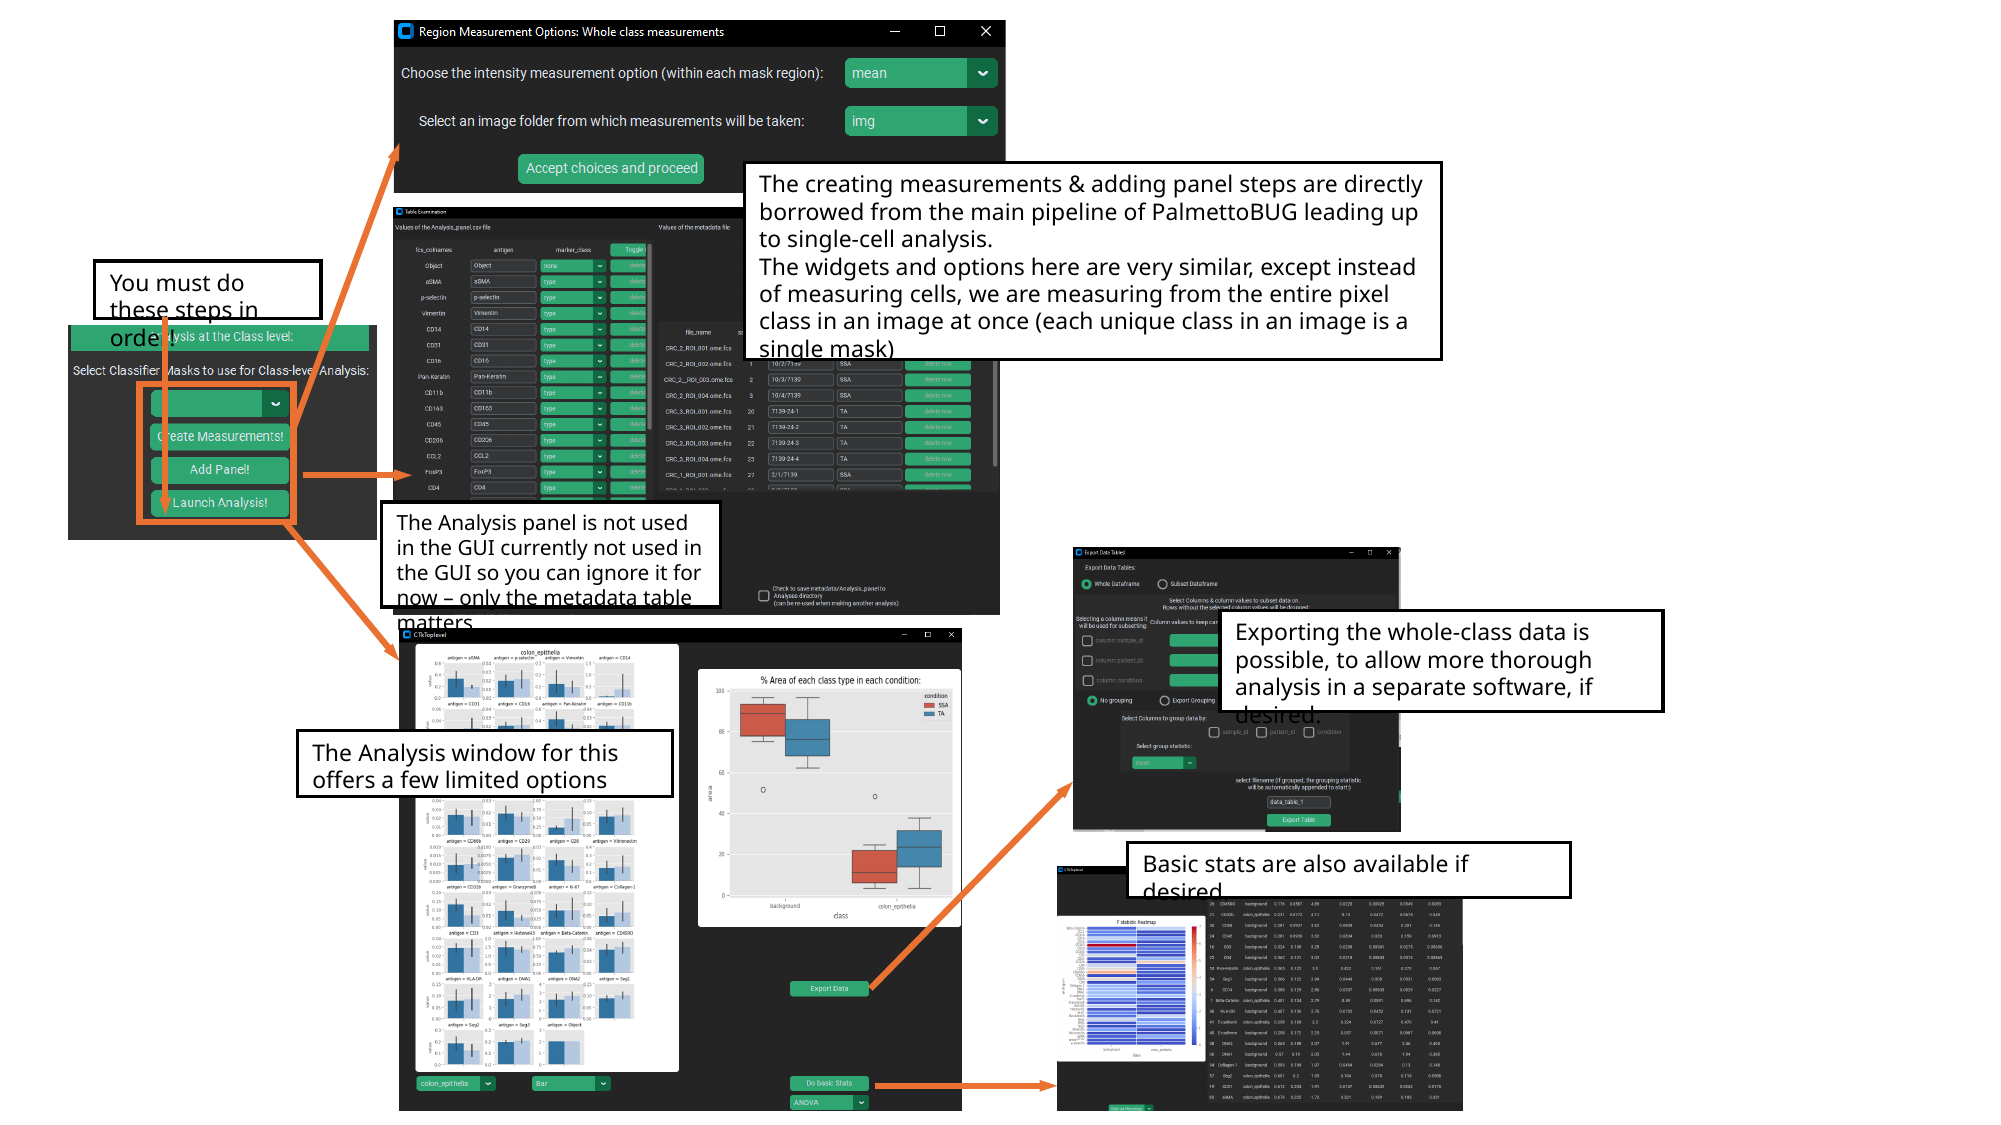

The creating measurements & adding panel steps are directly borrowed from the main pipeline of PalmettoBUG leading up to single-cell analysis.
The widgets and options here are very similar, except instead of measuring cells, we are measuring from the entire pixel class in an image at once (each unique class in an image is a single mask)
You must do these steps in order!
The Analysis panel is not used in the GUI currently not used in the GUI so you can ignore it for now – only the metadata table matters
Exporting the whole-class data is possible, to allow more thorough analysis in a separate software, if desired.
The Analysis window for this offers a few limited options
Basic stats are also available if desired.